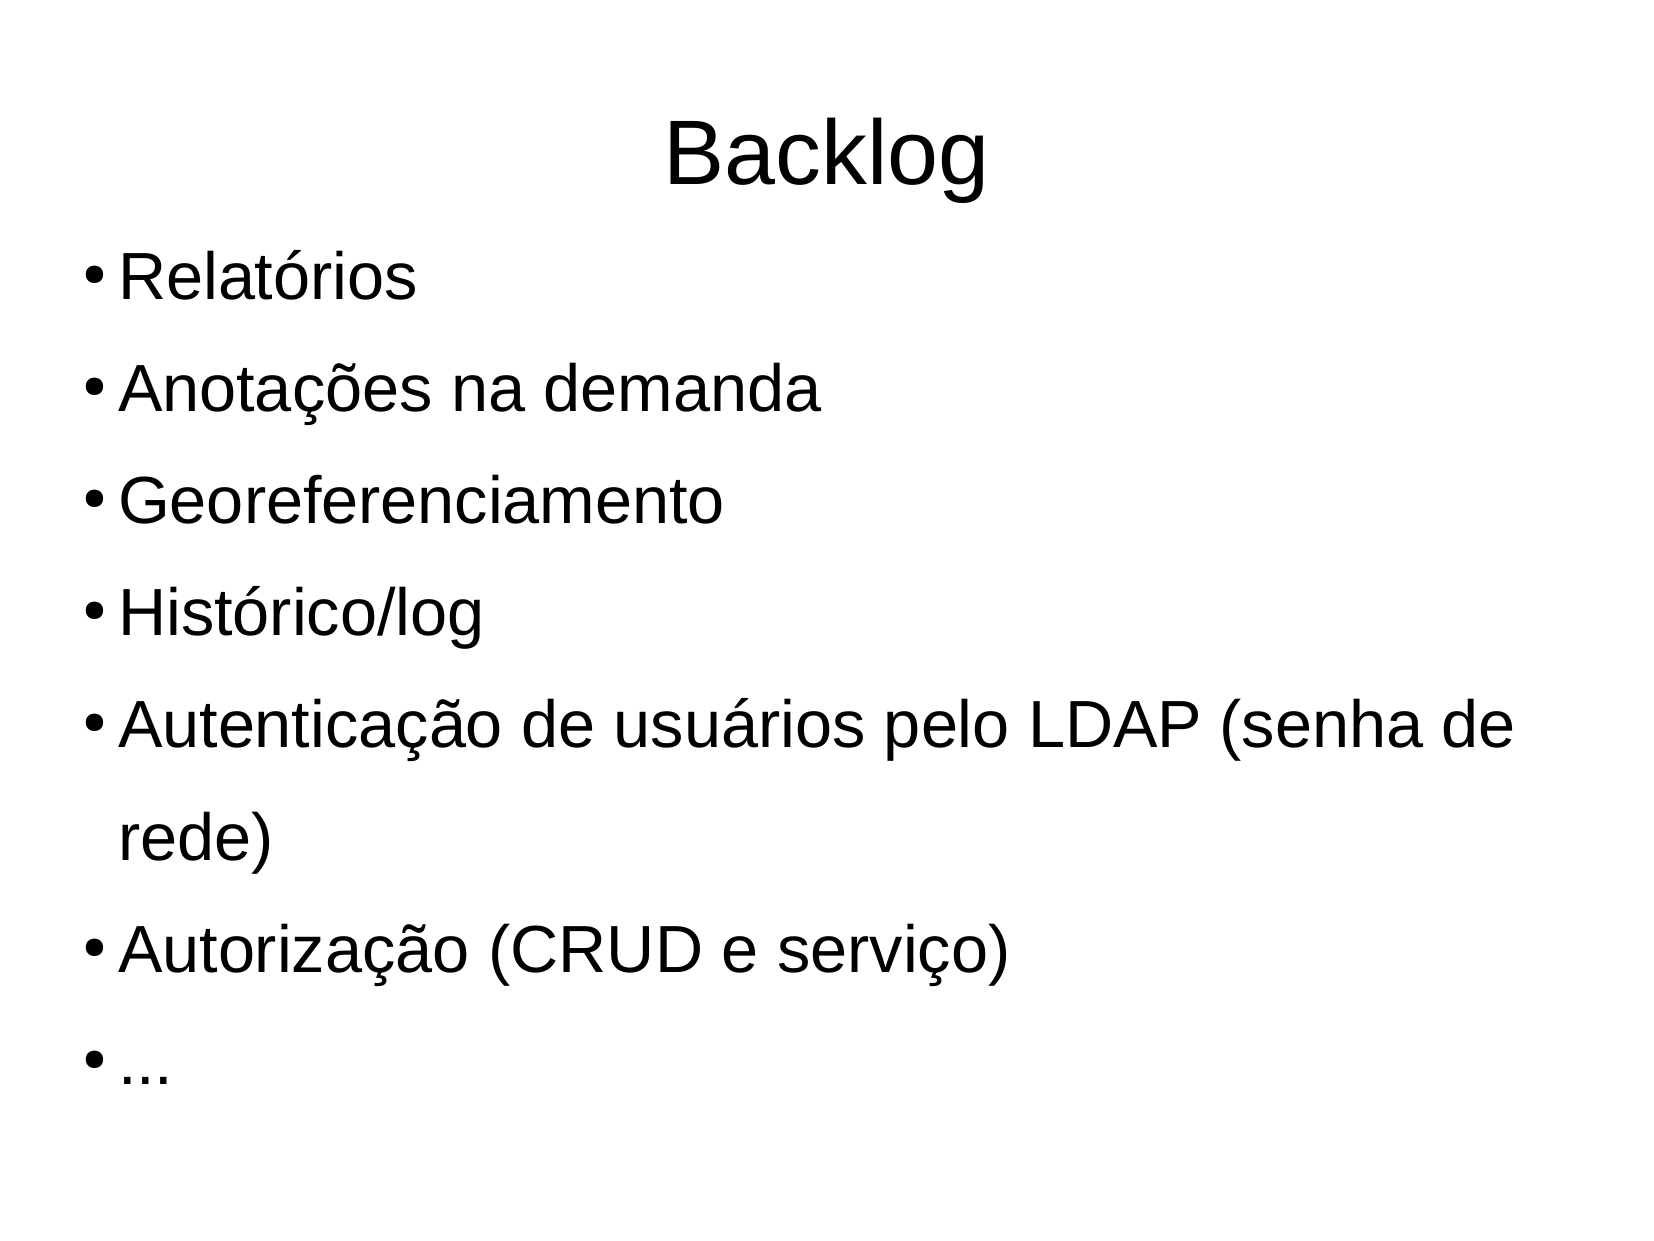

# Backlog
Relatórios
Anotações na demanda
Georeferenciamento
Histórico/log
Autenticação de usuários pelo LDAP (senha de rede)
Autorização (CRUD e serviço)
...